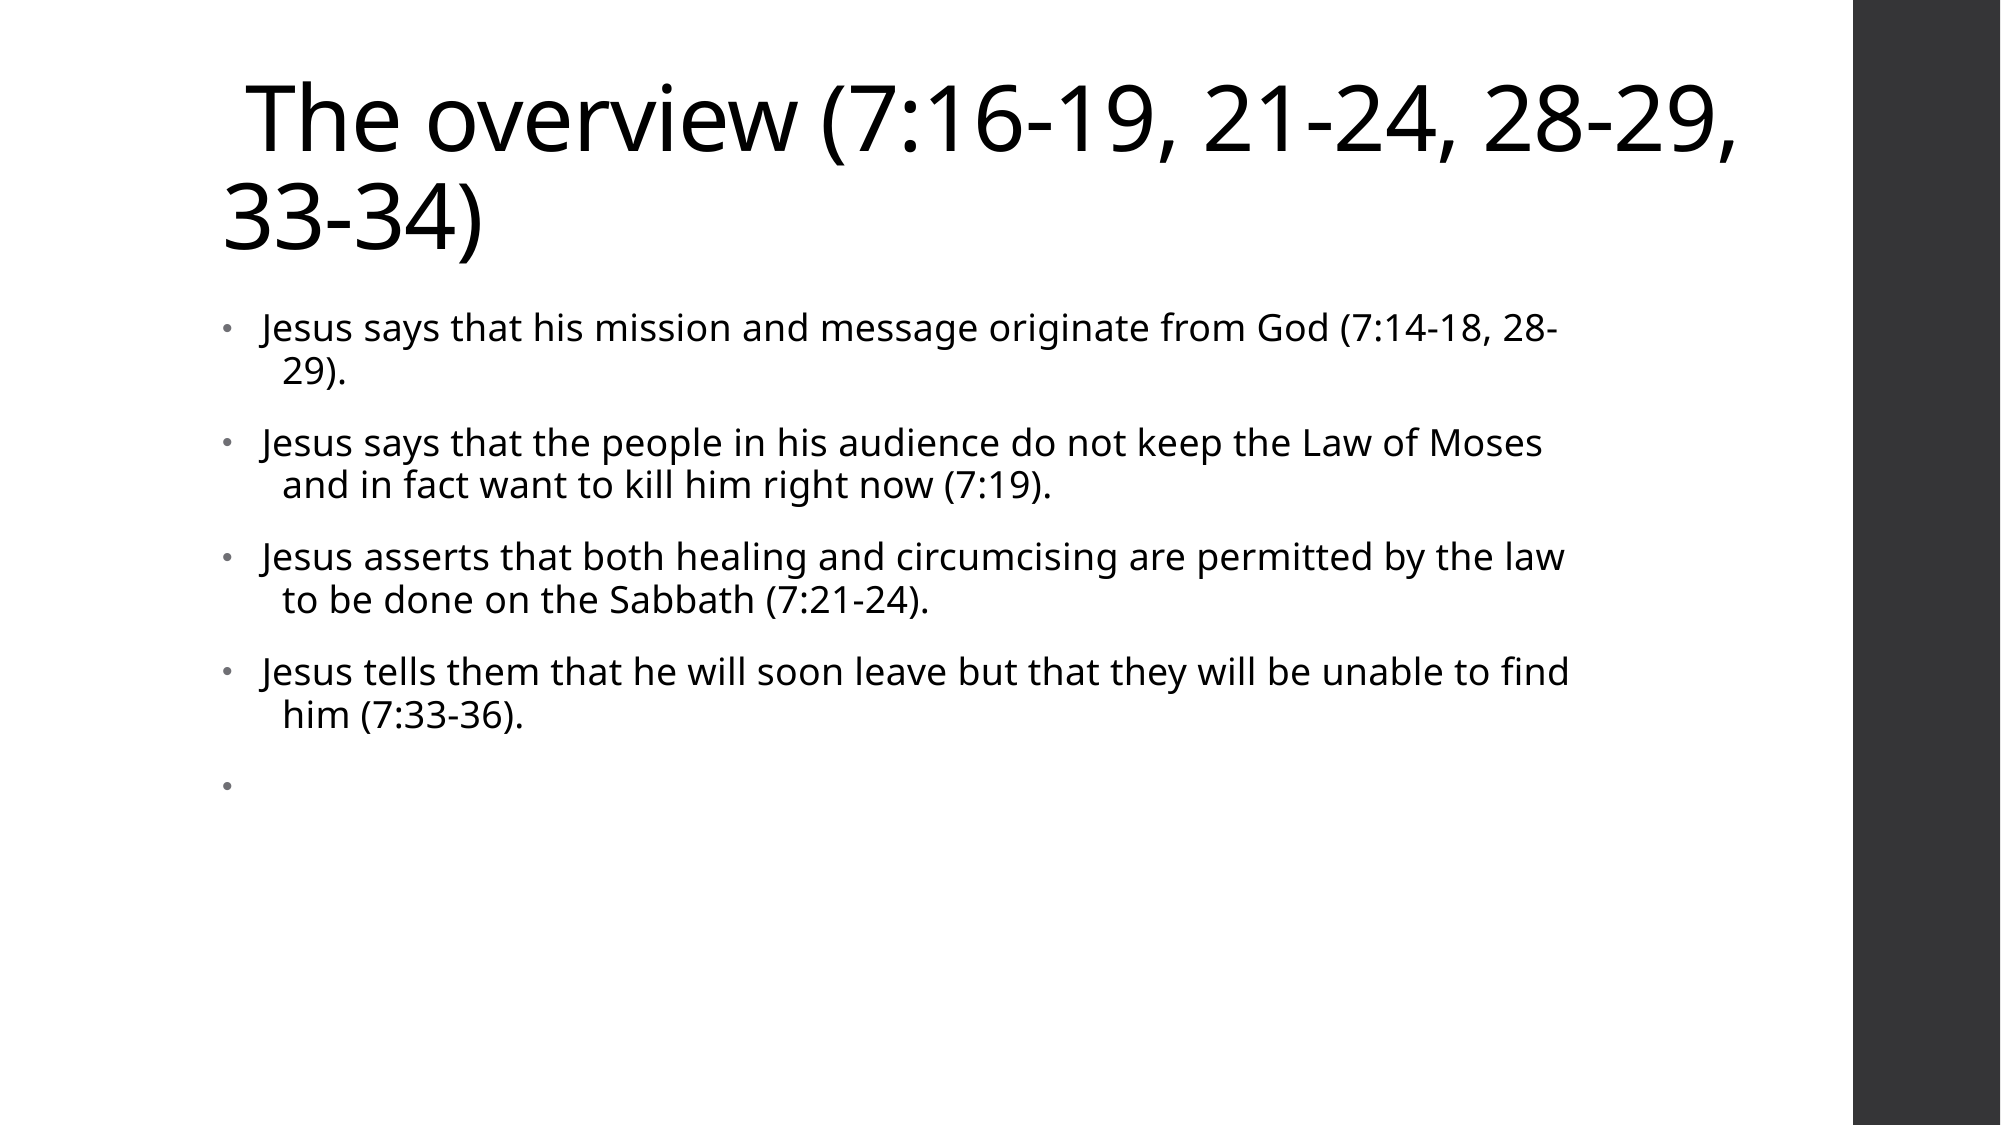

# The overview (7:16-19, 21-24, 28-29, 33-34)
 Jesus says that his mission and message originate from God (7:14-18, 28-29).
 Jesus says that the people in his audience do not keep the Law of Moses and in fact want to kill him right now (7:19).
 Jesus asserts that both healing and circumcising are permitted by the law to be done on the Sabbath (7:21-24).
 Jesus tells them that he will soon leave but that they will be unable to find him (7:33-36).